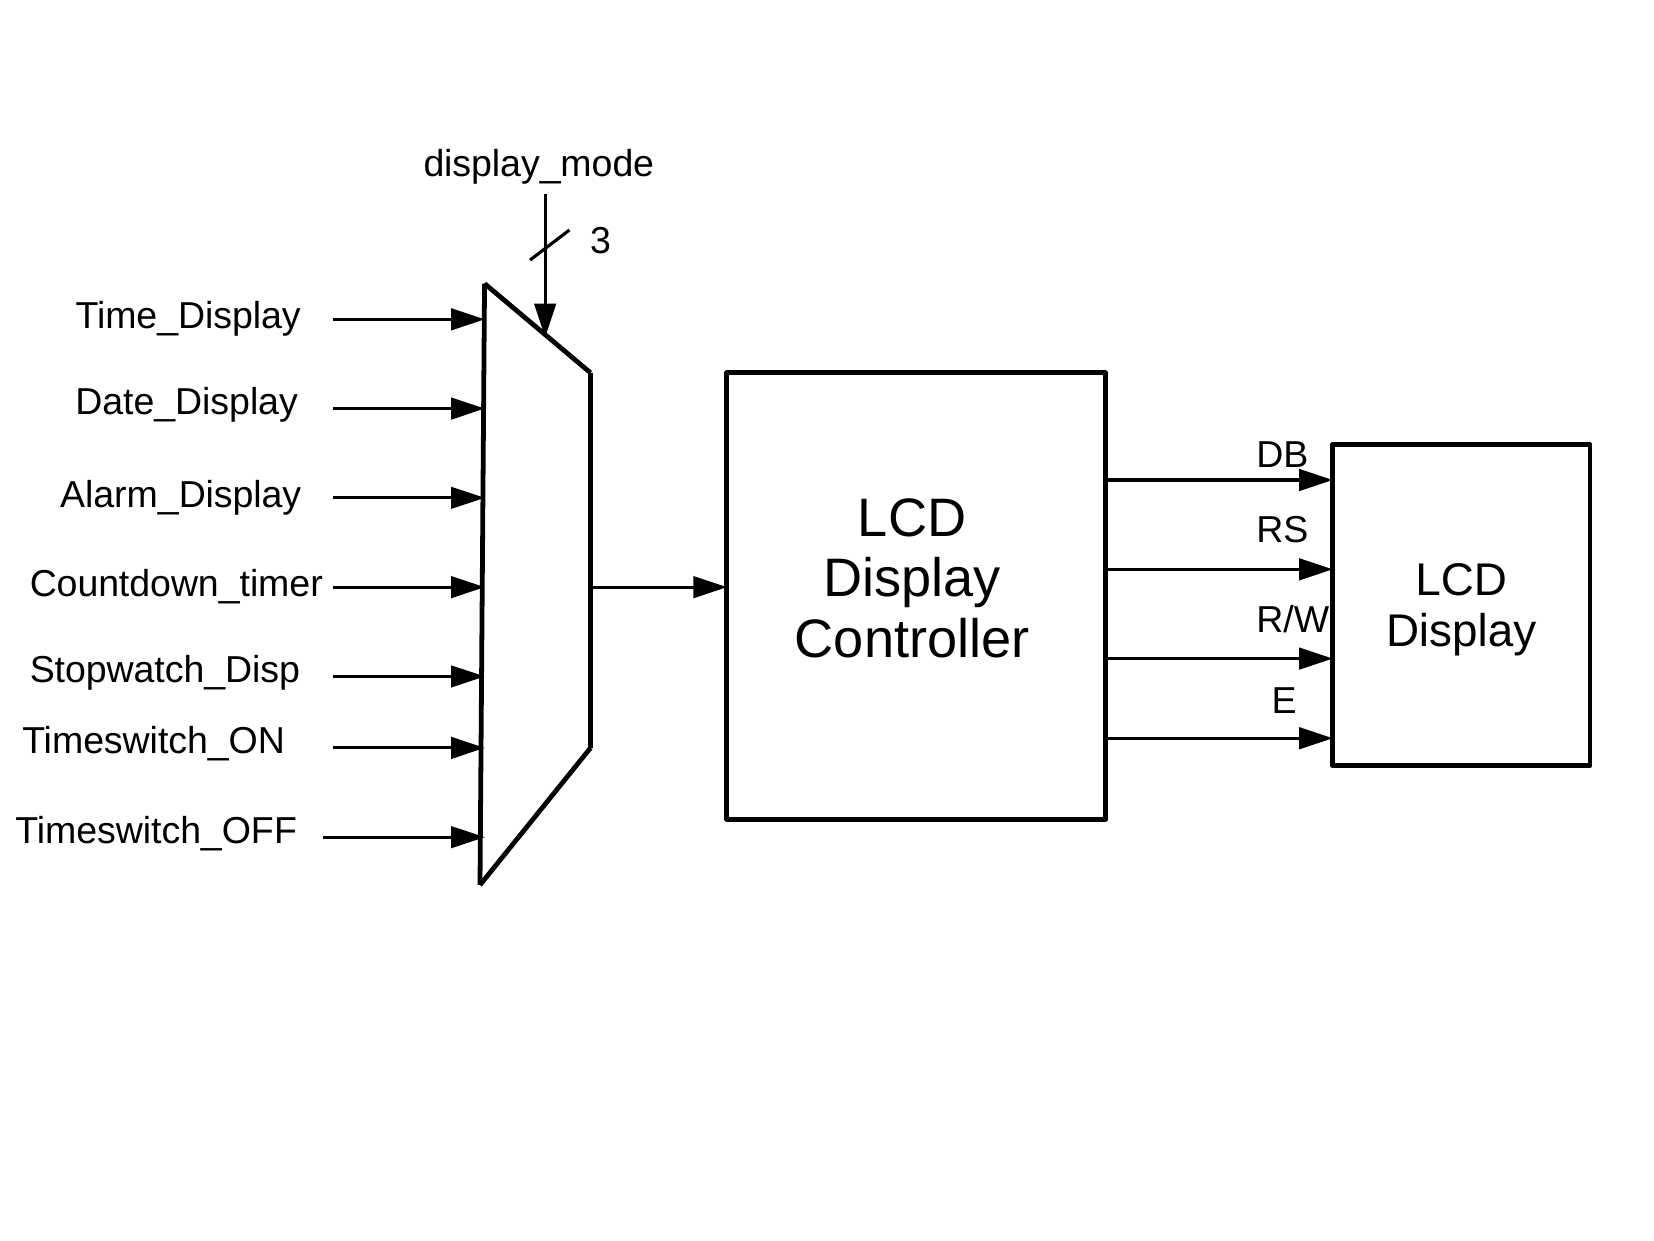

display_mode
3
Time_Display
Date_Display
DB
LCD
Display
Alarm_Display
LCD
Display
Controller
RS
Countdown_timer
R/W
Stopwatch_Disp
E
Timeswitch_ON
Timeswitch_OFF